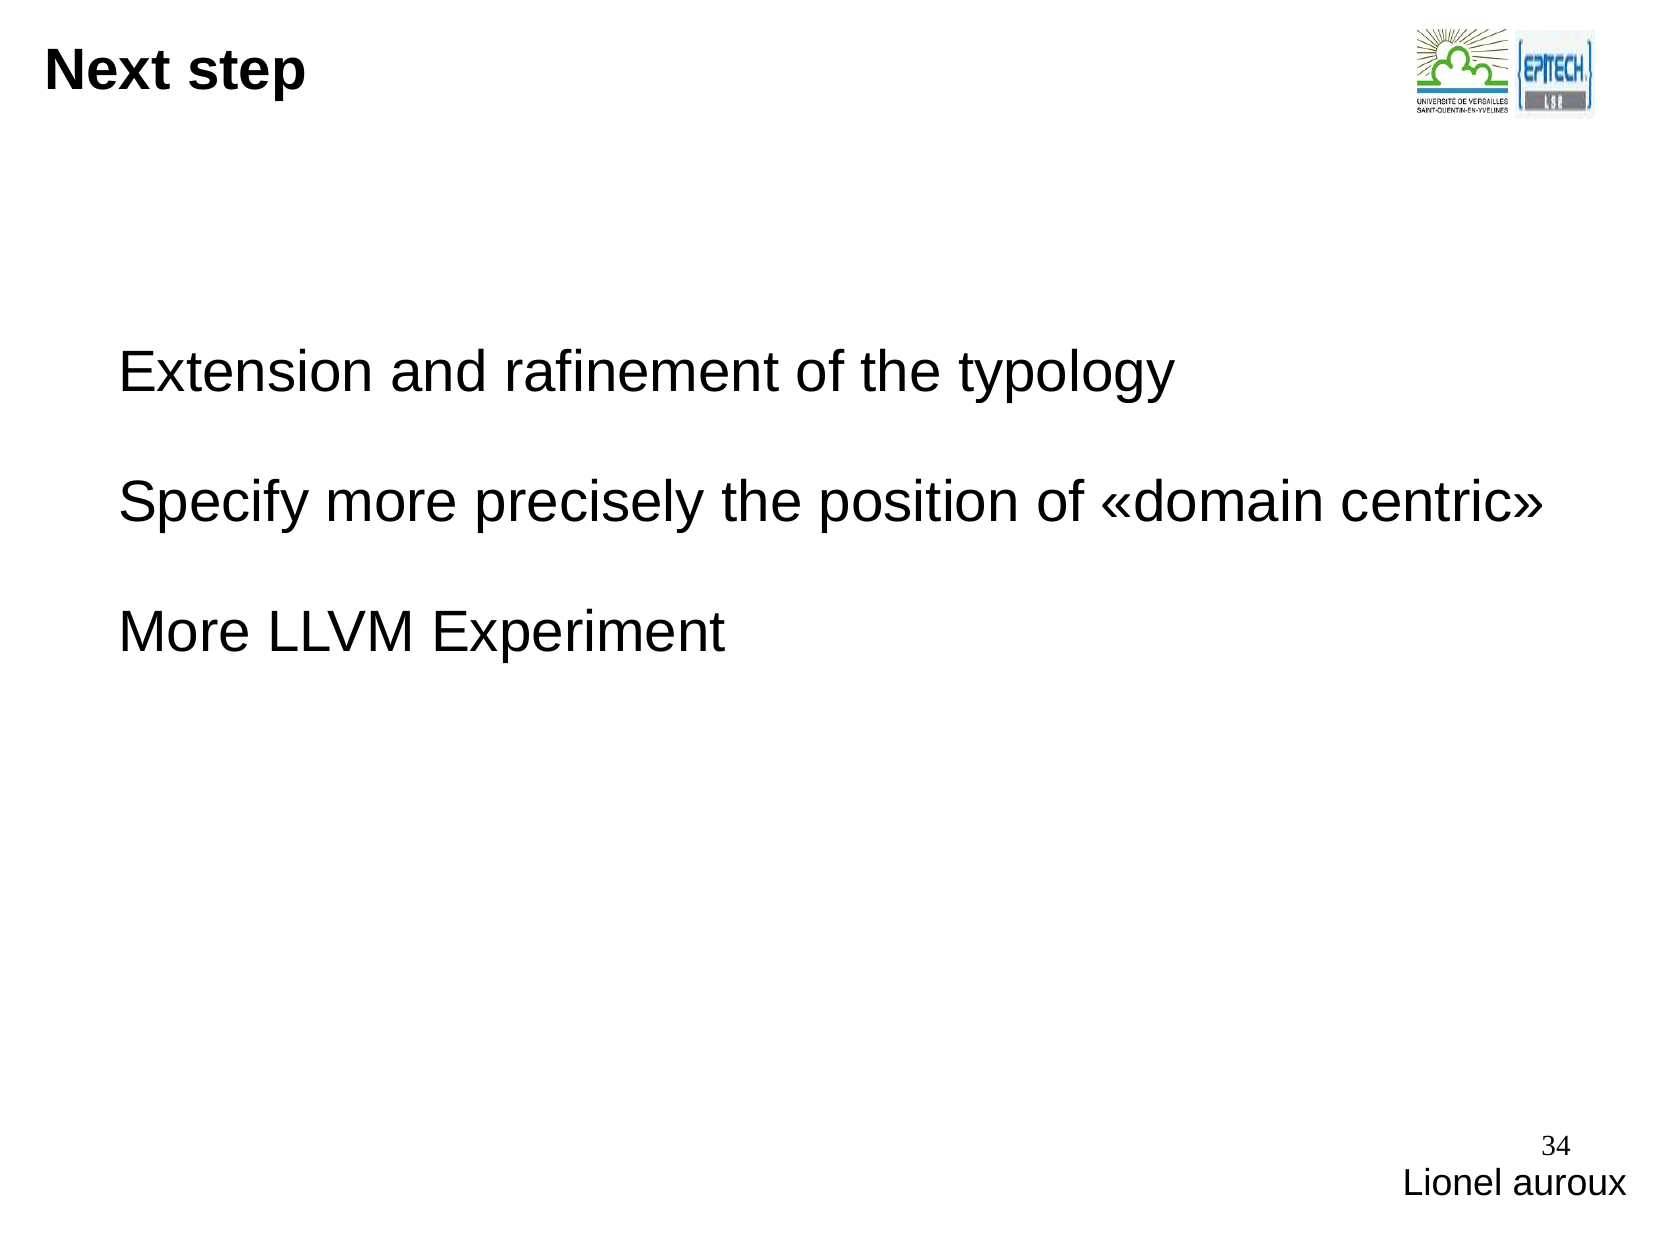

Next step
	Extension and rafinement of the typology
	Specify more precisely the position of «domain centric»
	More LLVM Experiment
34
Lionel auroux